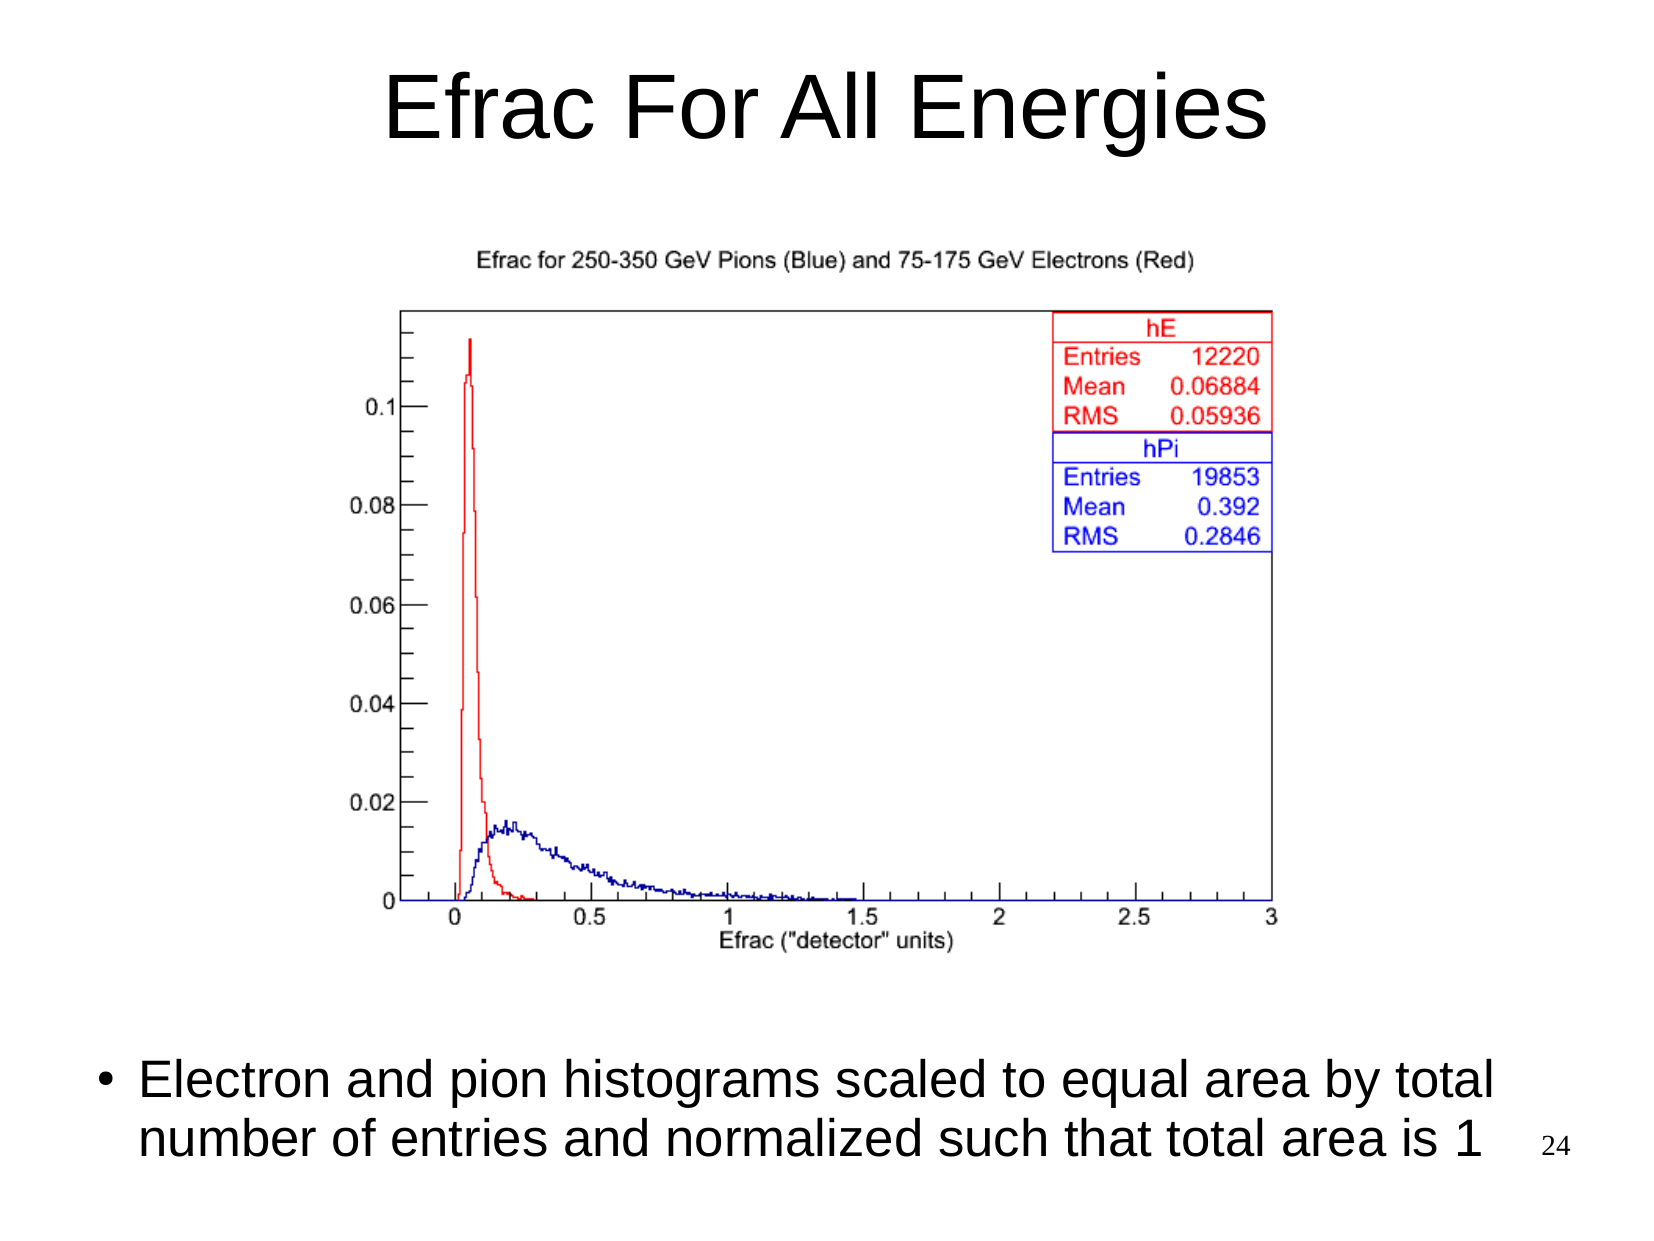

# Efrac For All Energies
Electron and pion histograms scaled to equal area by total number of entries and normalized such that total area is 1
24